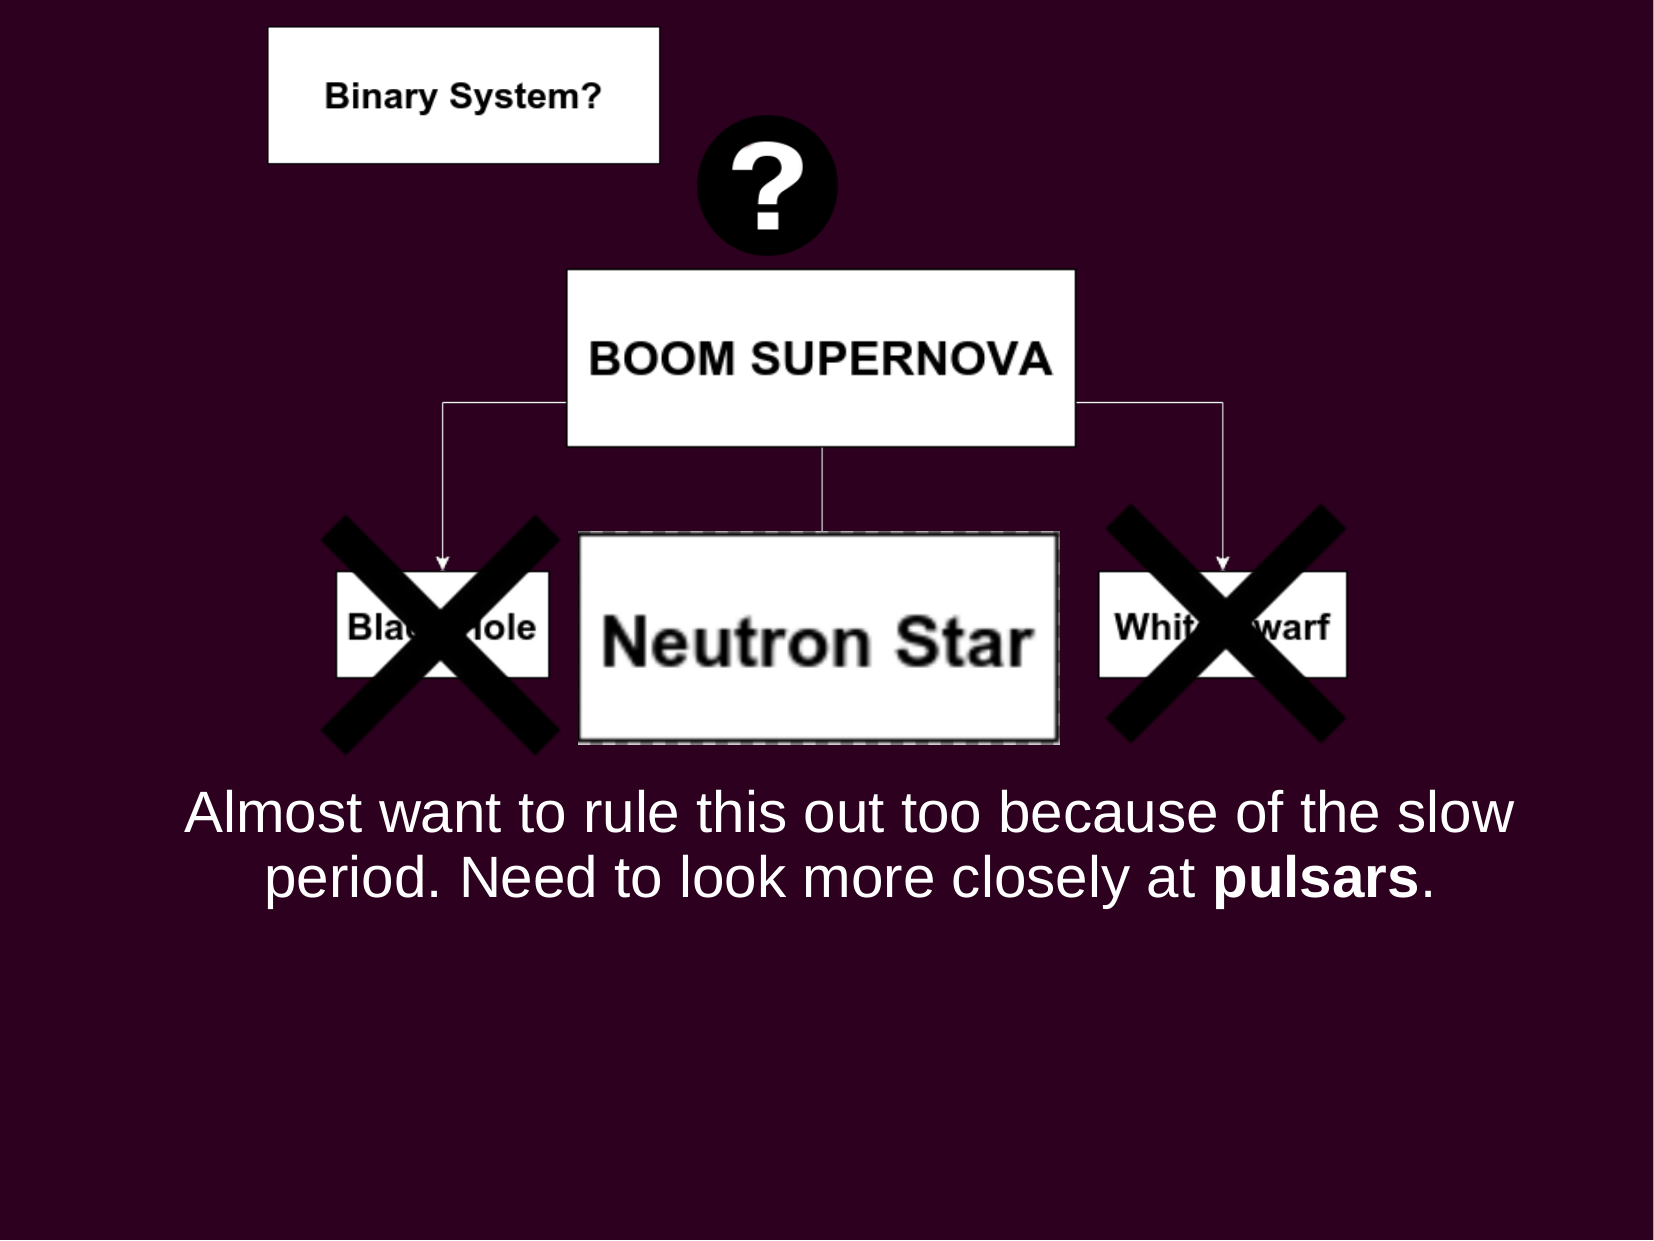

#
Almost want to rule this out too because of the slow period. Need to look more closely at pulsars.